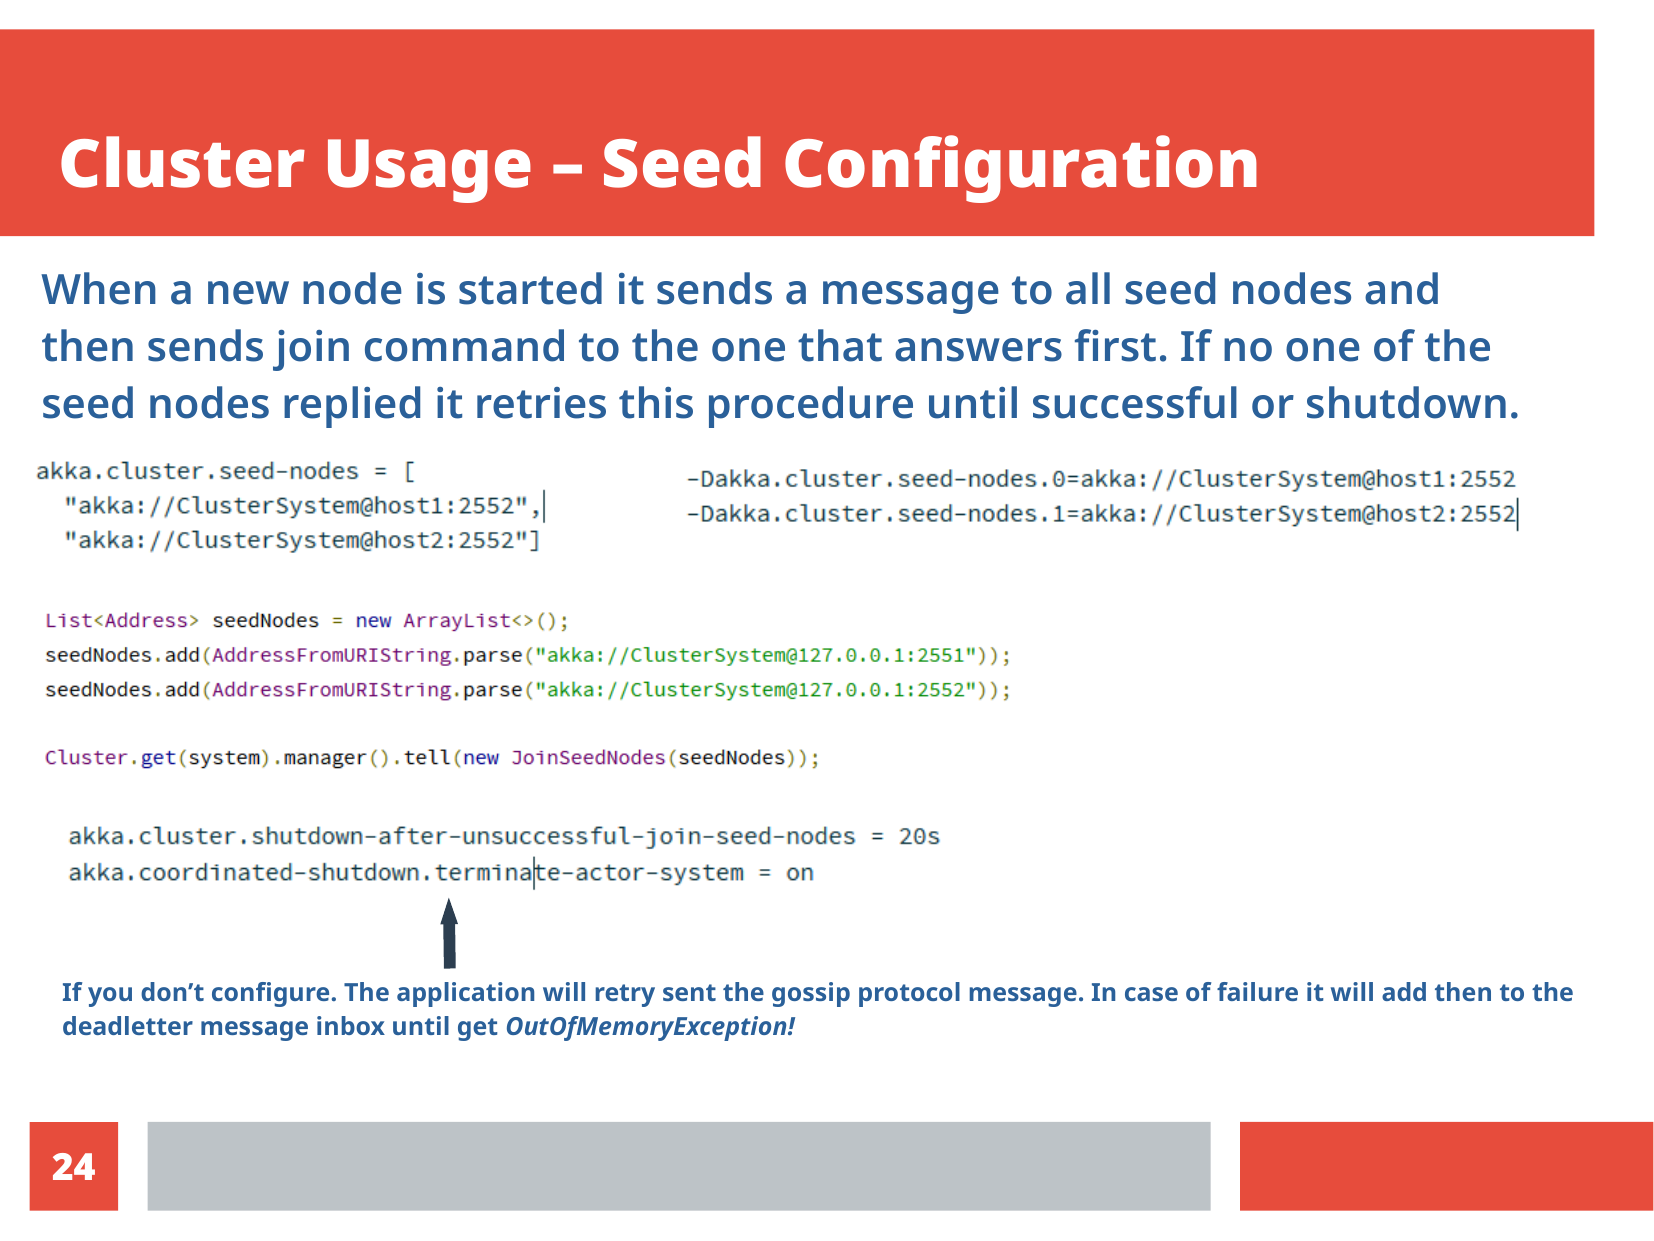

# Cluster Usage – Seed Configuration
When a new node is started it sends a message to all seed nodes and then sends join command to the one that answers first. If no one of the seed nodes replied it retries this procedure until successful or shutdown.
If you don’t configure. The application will retry sent the gossip protocol message. In case of failure it will add then to the deadletter message inbox until get OutOfMemoryException!
24